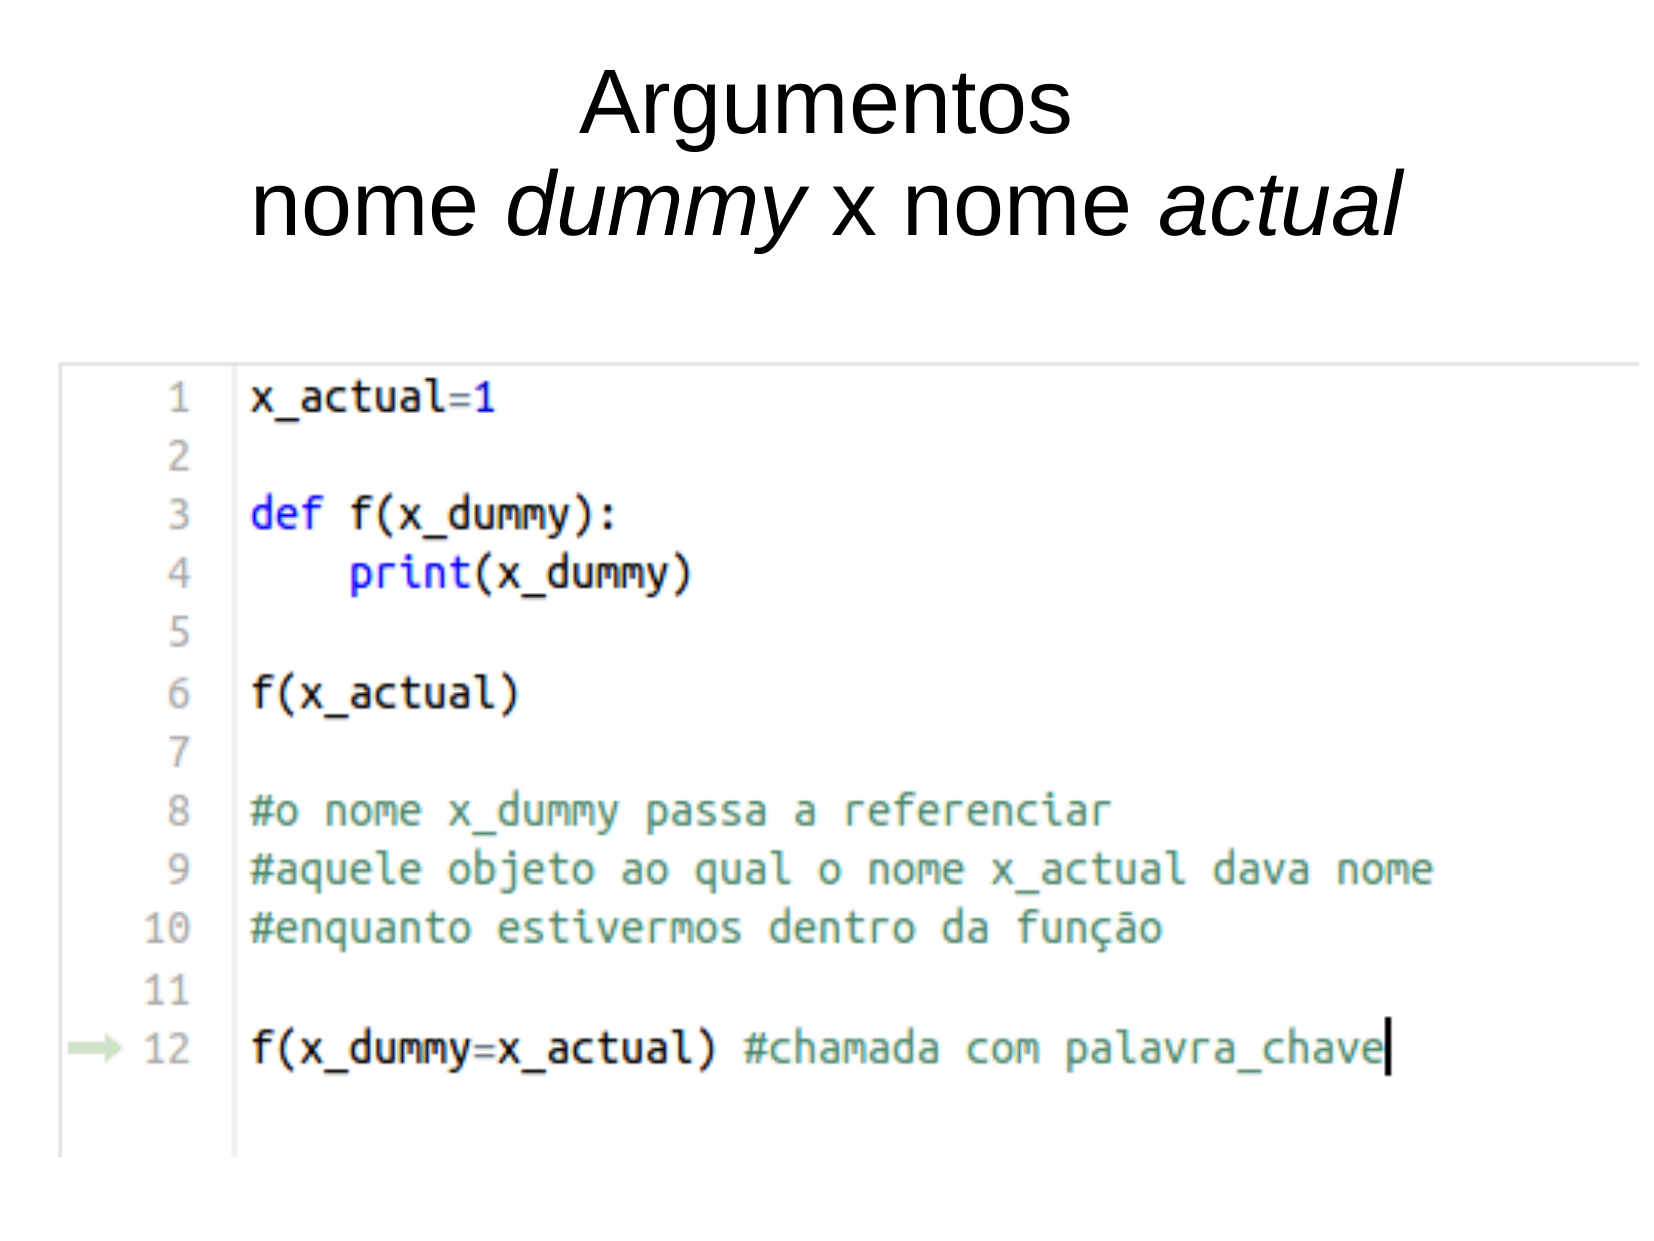

# Argumentos nome dummy x nome actual